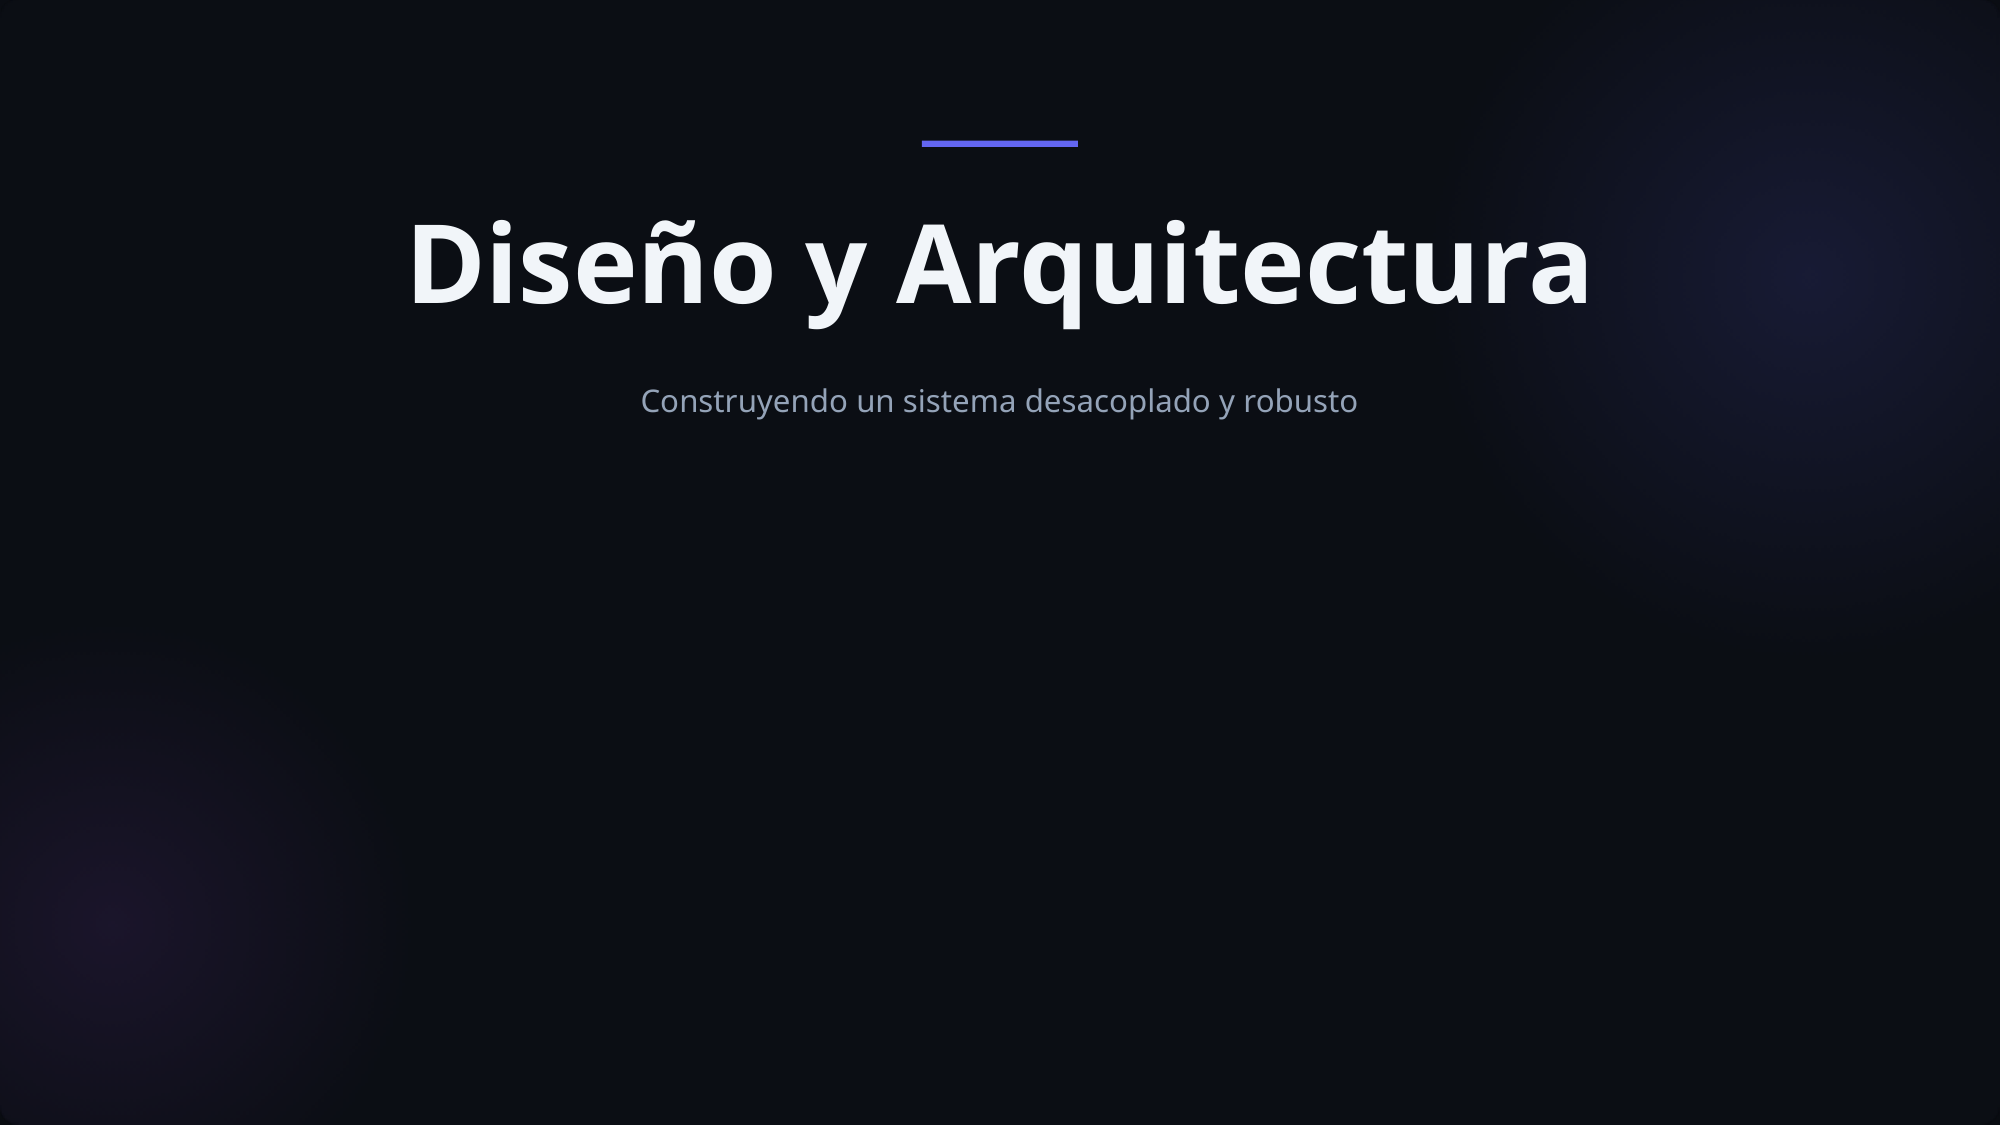

Diseño y Arquitectura
Construyendo un sistema desacoplado y robusto